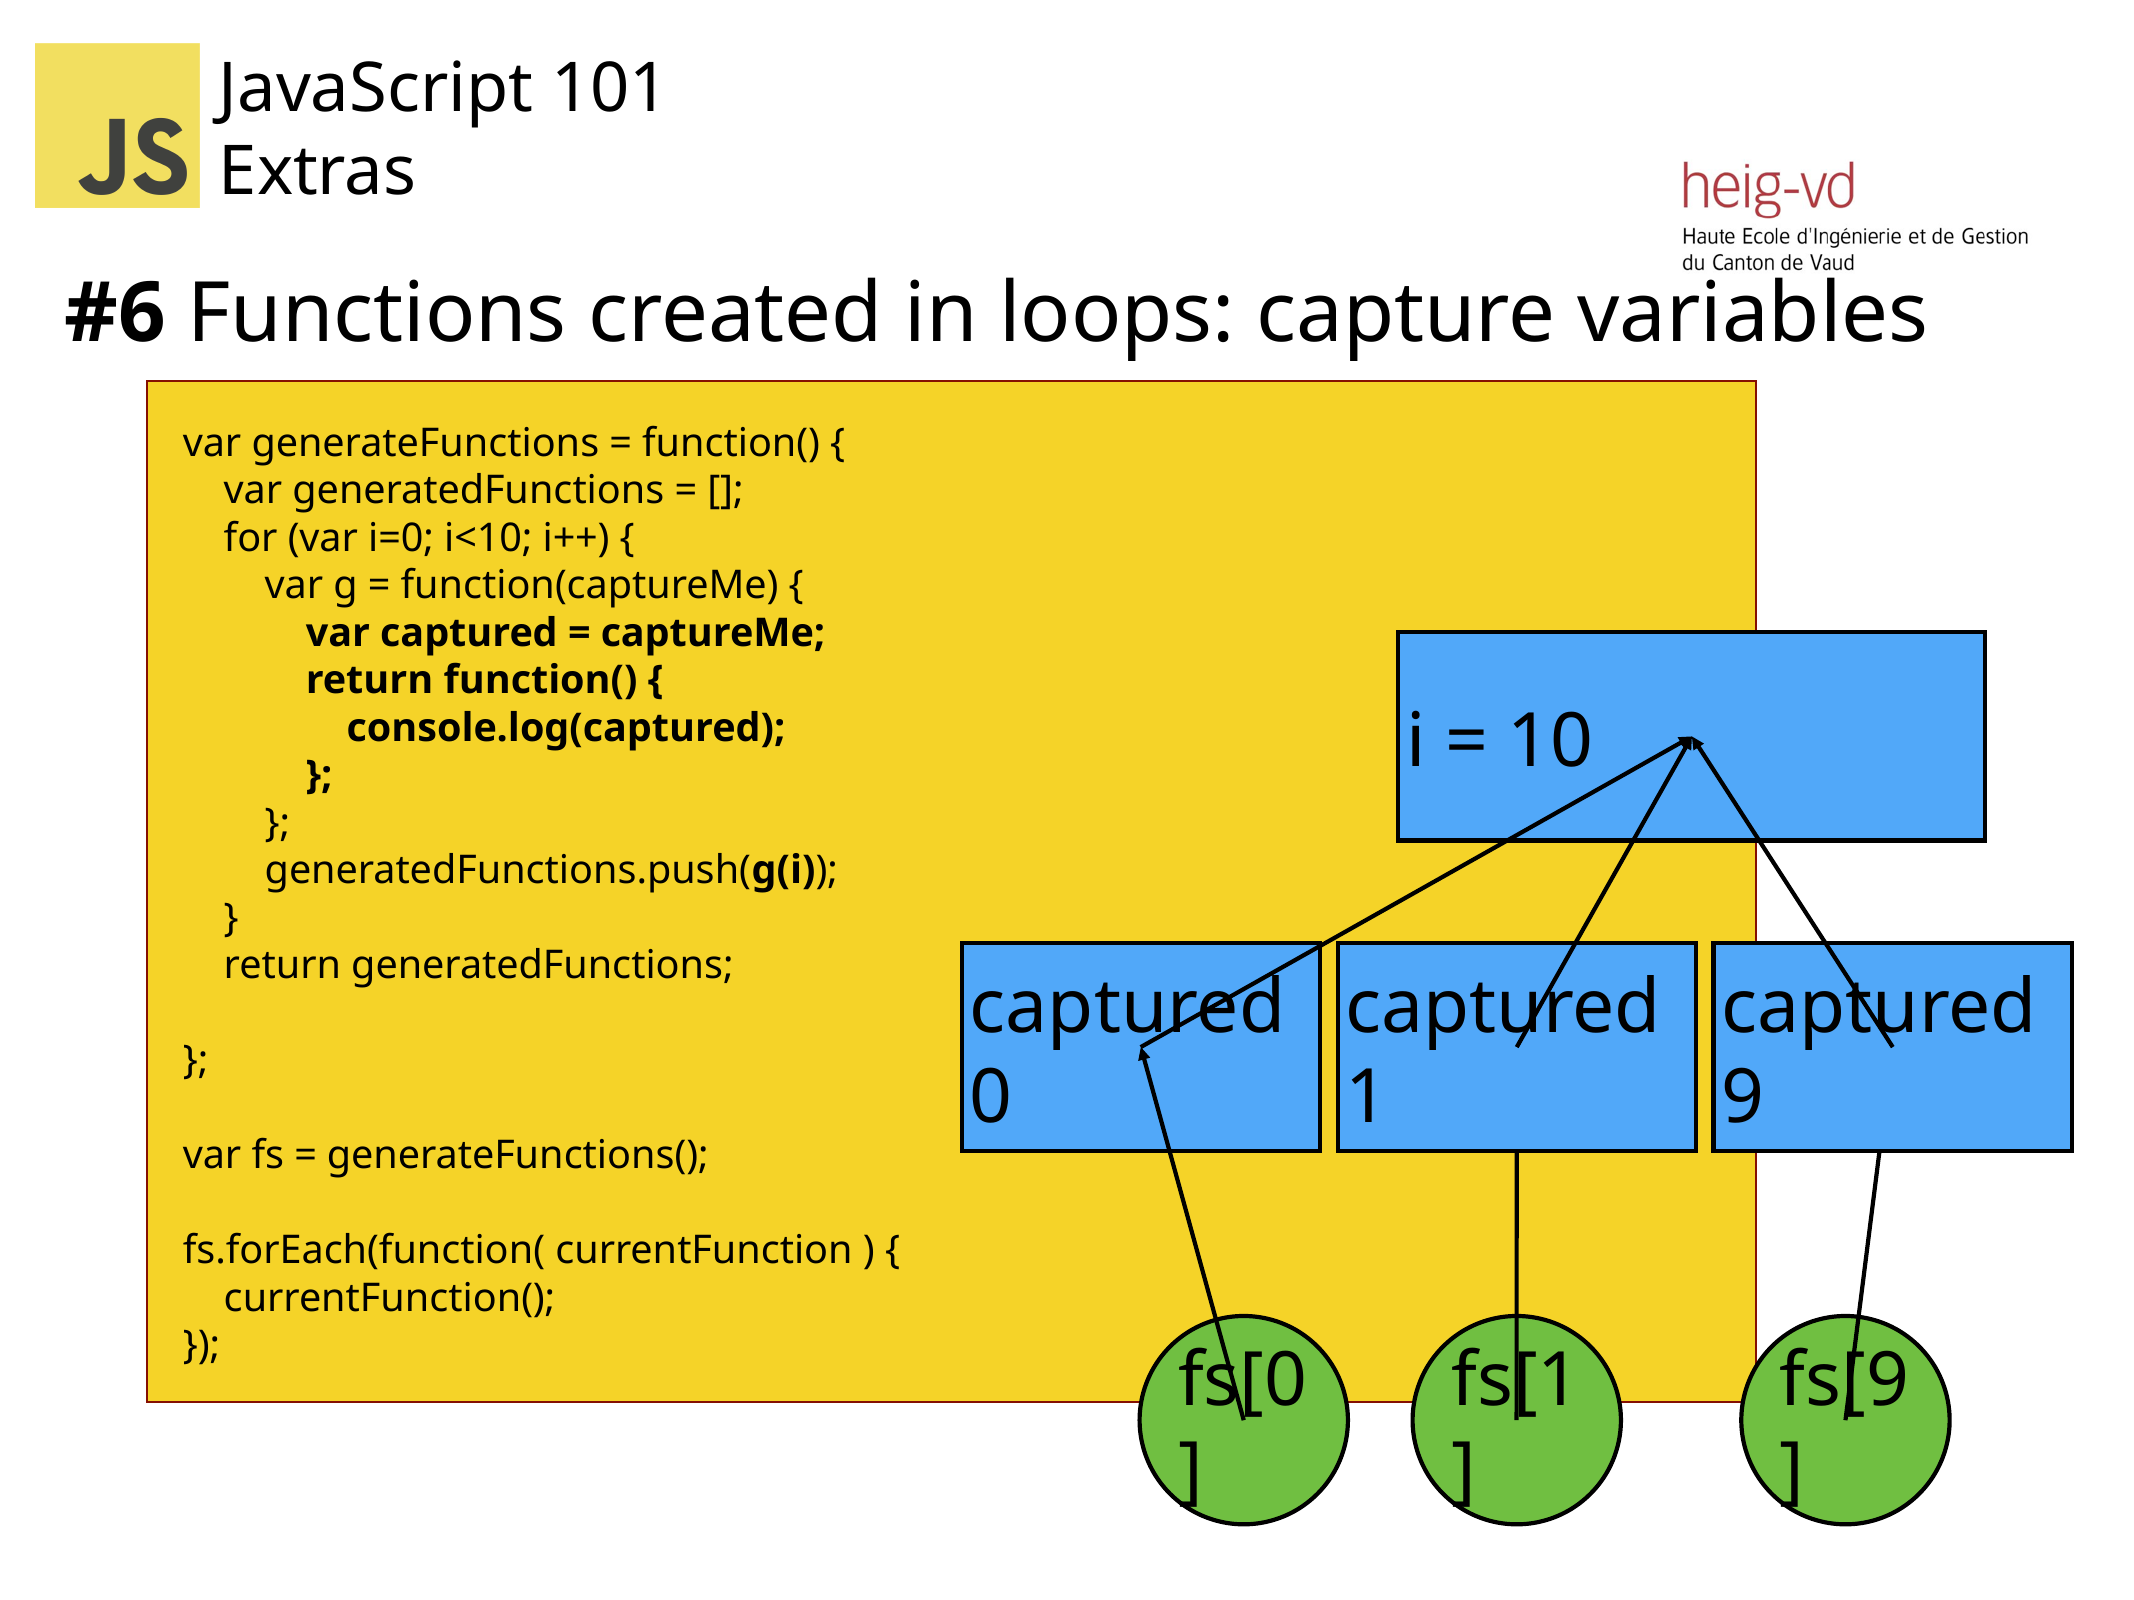

JavaScript 101
Extras
#6 Functions created in loops: capture variables
var generateFunctions = function() {
 var generatedFunctions = [];
 for (var i=0; i<10; i++) {
 var g = function(captureMe) {
 var captured = captureMe;
 return function() {
 console.log(captured);
 };
 };
 generatedFunctions.push(g(i));
 }
 return generatedFunctions;
};
var fs = generateFunctions();
fs.forEach(function( currentFunction ) {
 currentFunction();
});
i = 10
captured
0
captured
1
captured
9
fs[0]
fs[1]
fs[9]